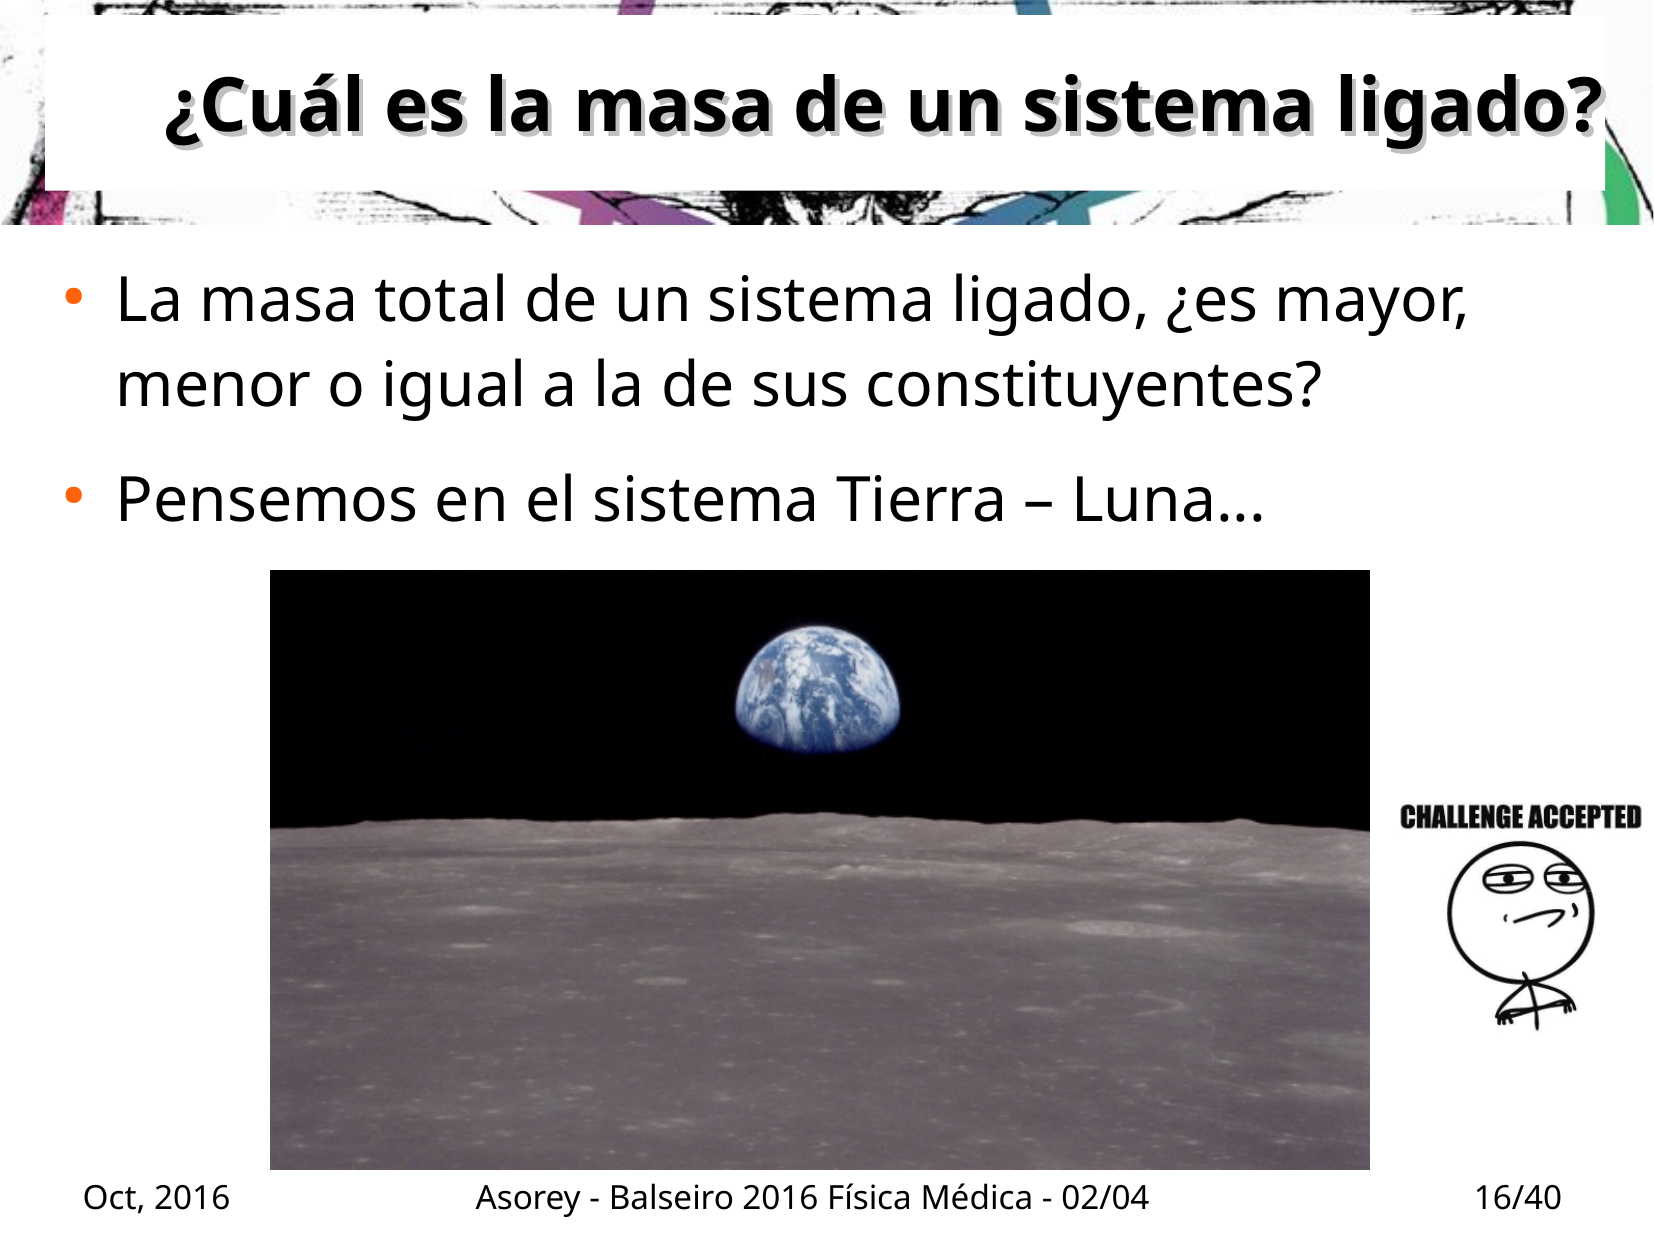

# ¿Cuál es la masa de un sistema ligado?
La masa total de un sistema ligado, ¿es mayor, menor o igual a la de sus constituyentes?
Pensemos en el sistema Tierra – Luna...
Oct, 2016
Asorey - Balseiro 2016 Física Médica - 02/04
16